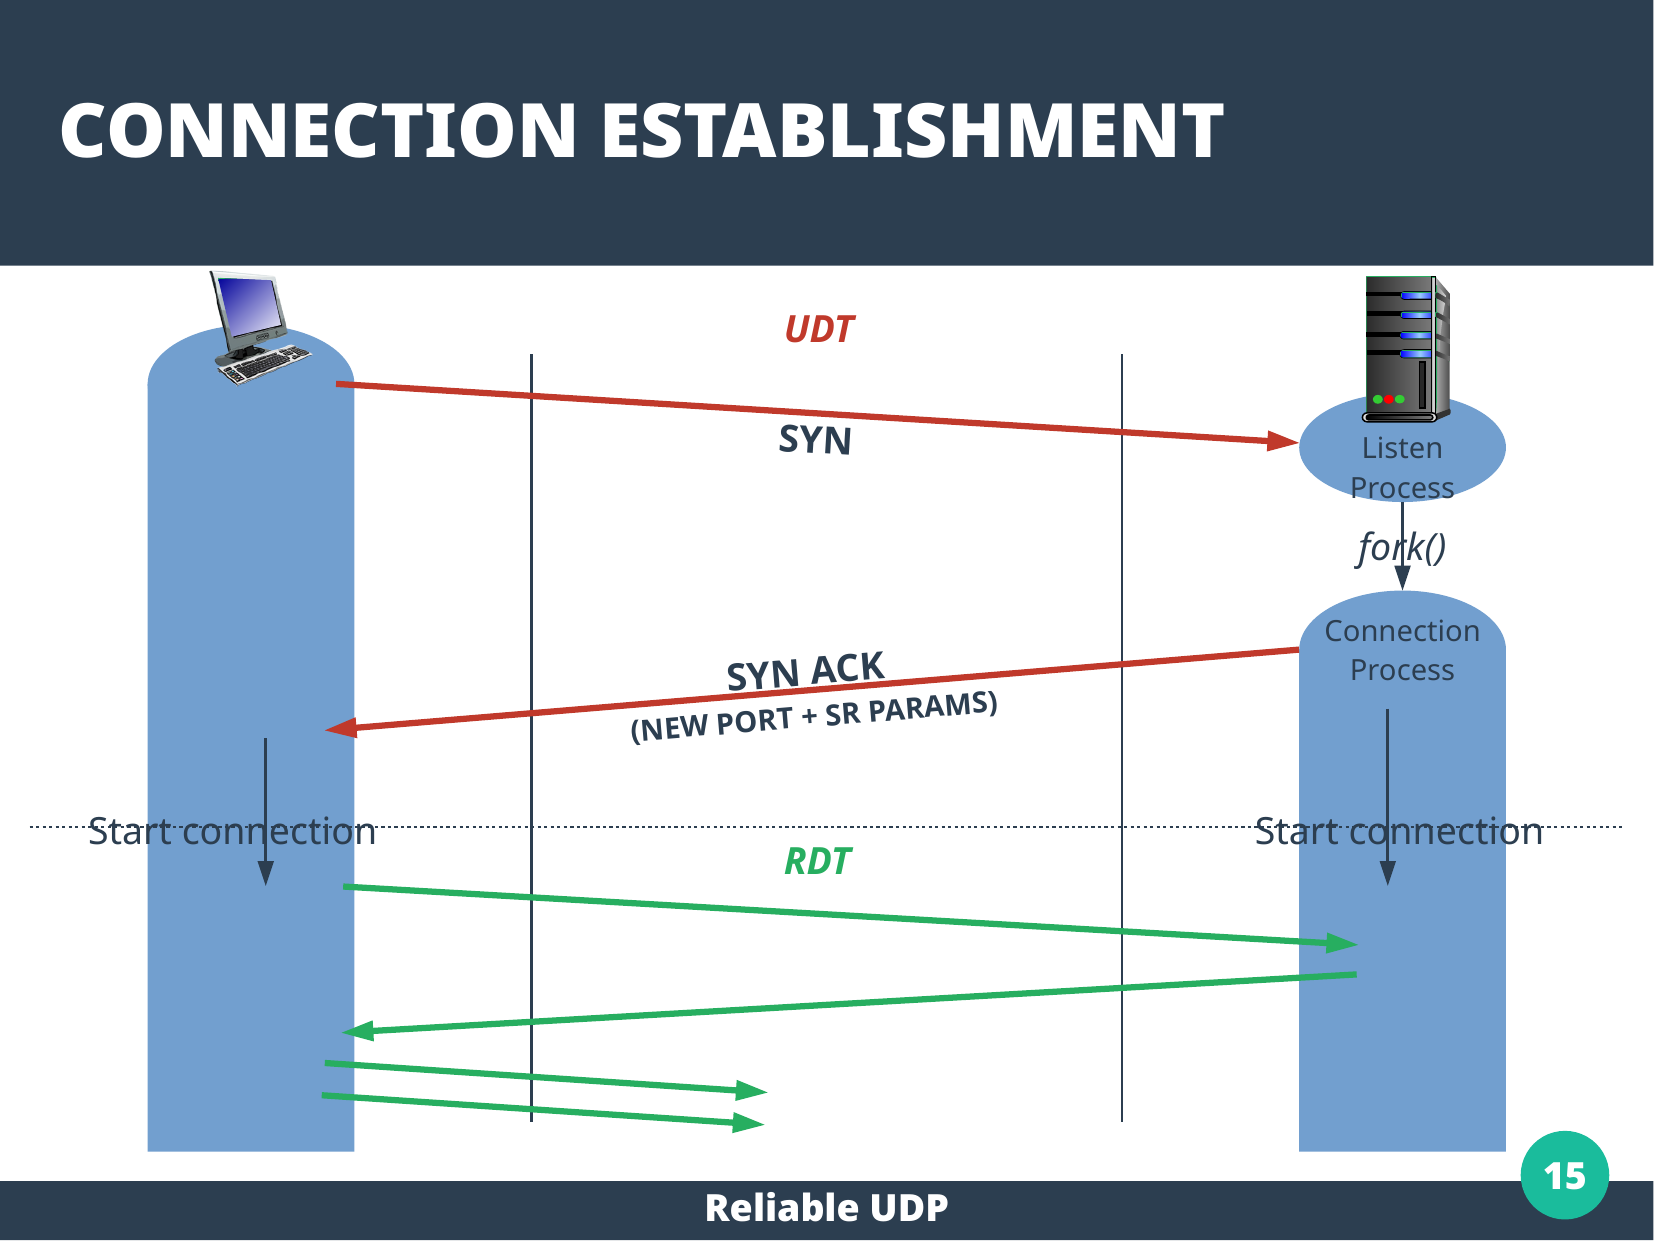

# CONNECTION ESTABLISHMENT
UDT
SYN
Listen
Process
Connection
Process
SYN ACK
(NEW PORT + SR PARAMS)
Start connection
Start connection
RDT
15
Reliable UDP